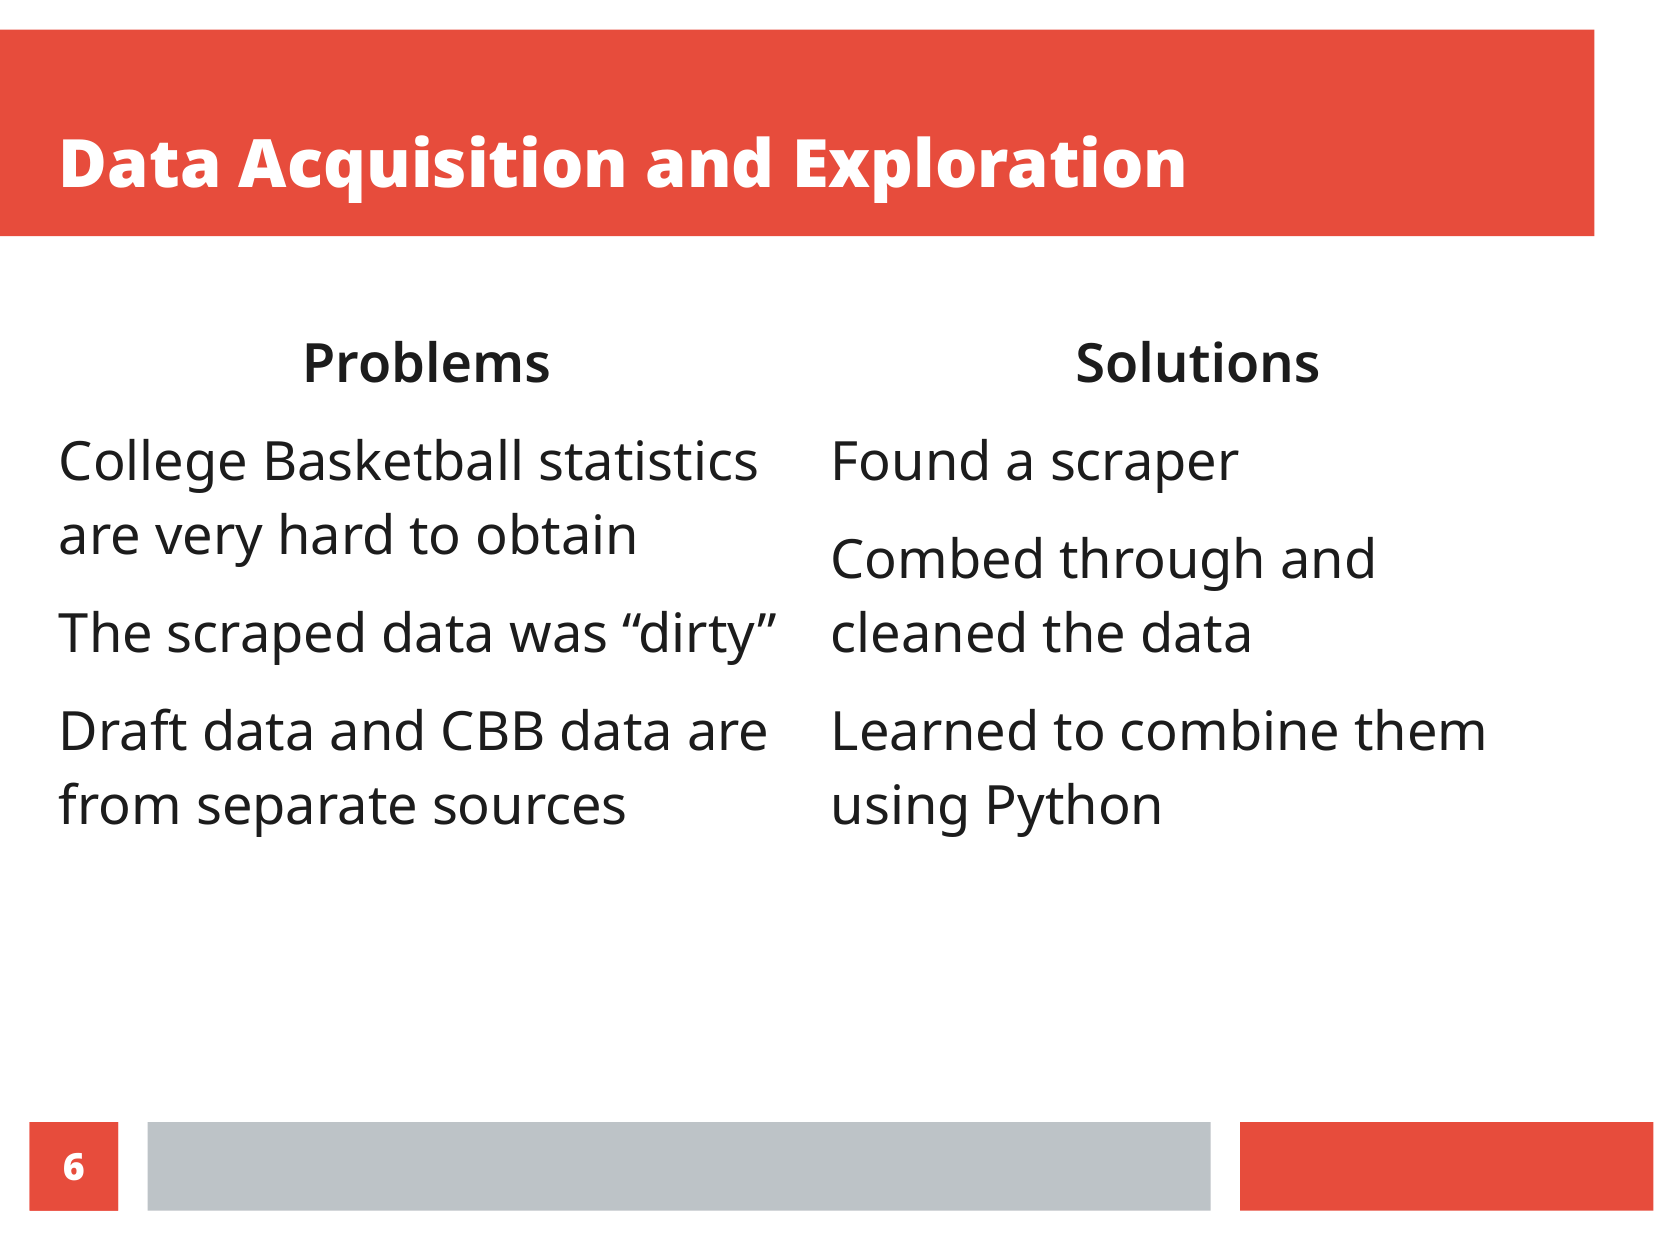

# Data Acquisition and Exploration
Problems
College Basketball statistics are very hard to obtain
The scraped data was “dirty”
Draft data and CBB data are from separate sources
Solutions
Found a scraper
Combed through and cleaned the data
Learned to combine them using Python
6